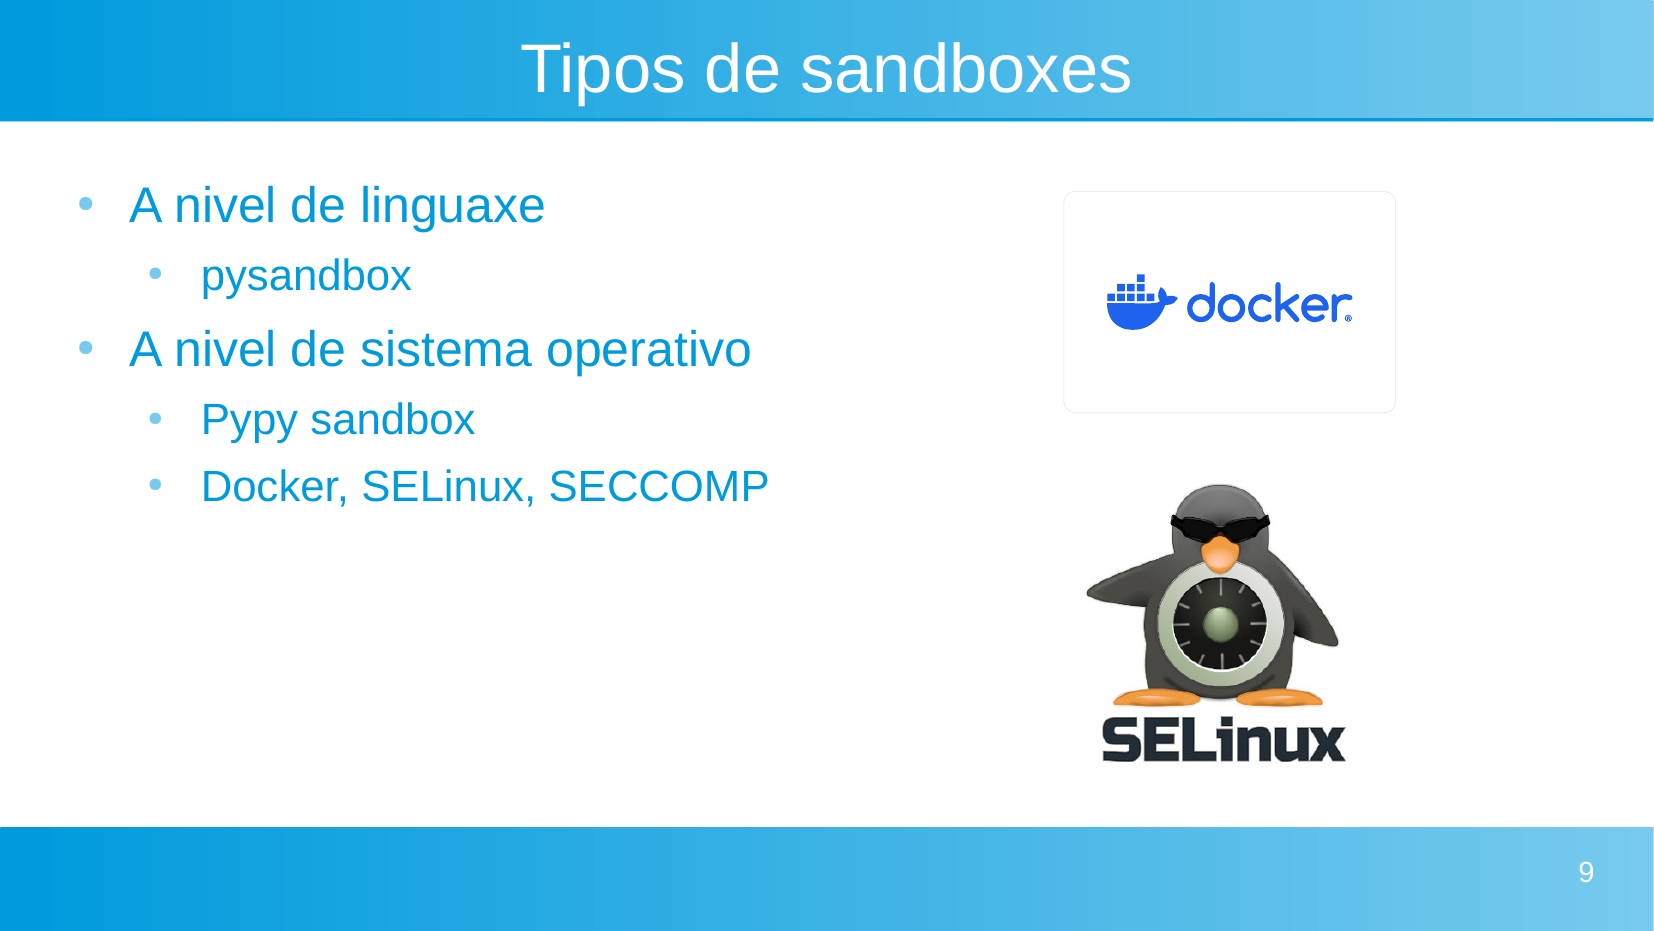

# Tipos de sandboxes
A nivel de linguaxe
pysandbox
A nivel de sistema operativo
Pypy sandbox
Docker, SELinux, SECCOMP
9